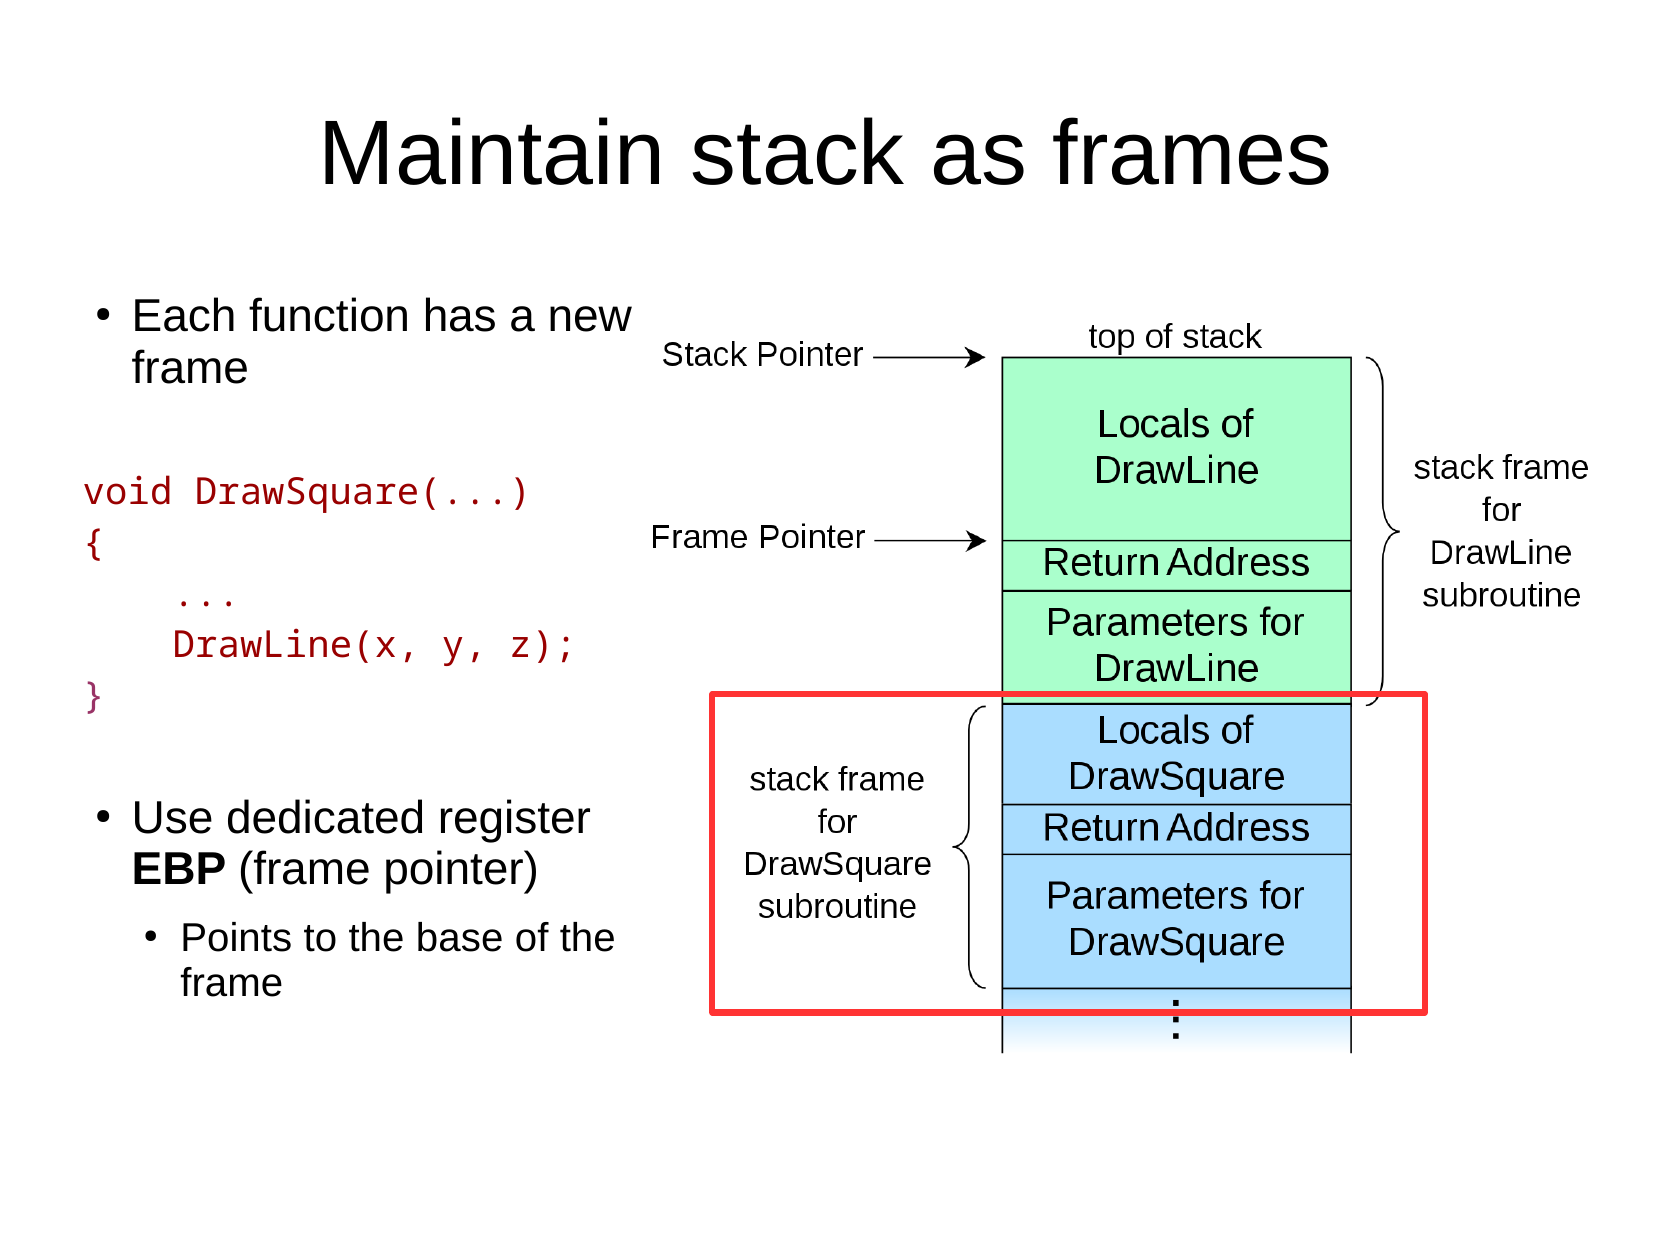

# Maintain stack as frames
Each function has a new frame
void DrawSquare(...)
{
 ...
 DrawLine(x, y, z);
}
Use dedicated register EBP (frame pointer)
Points to the base of the frame